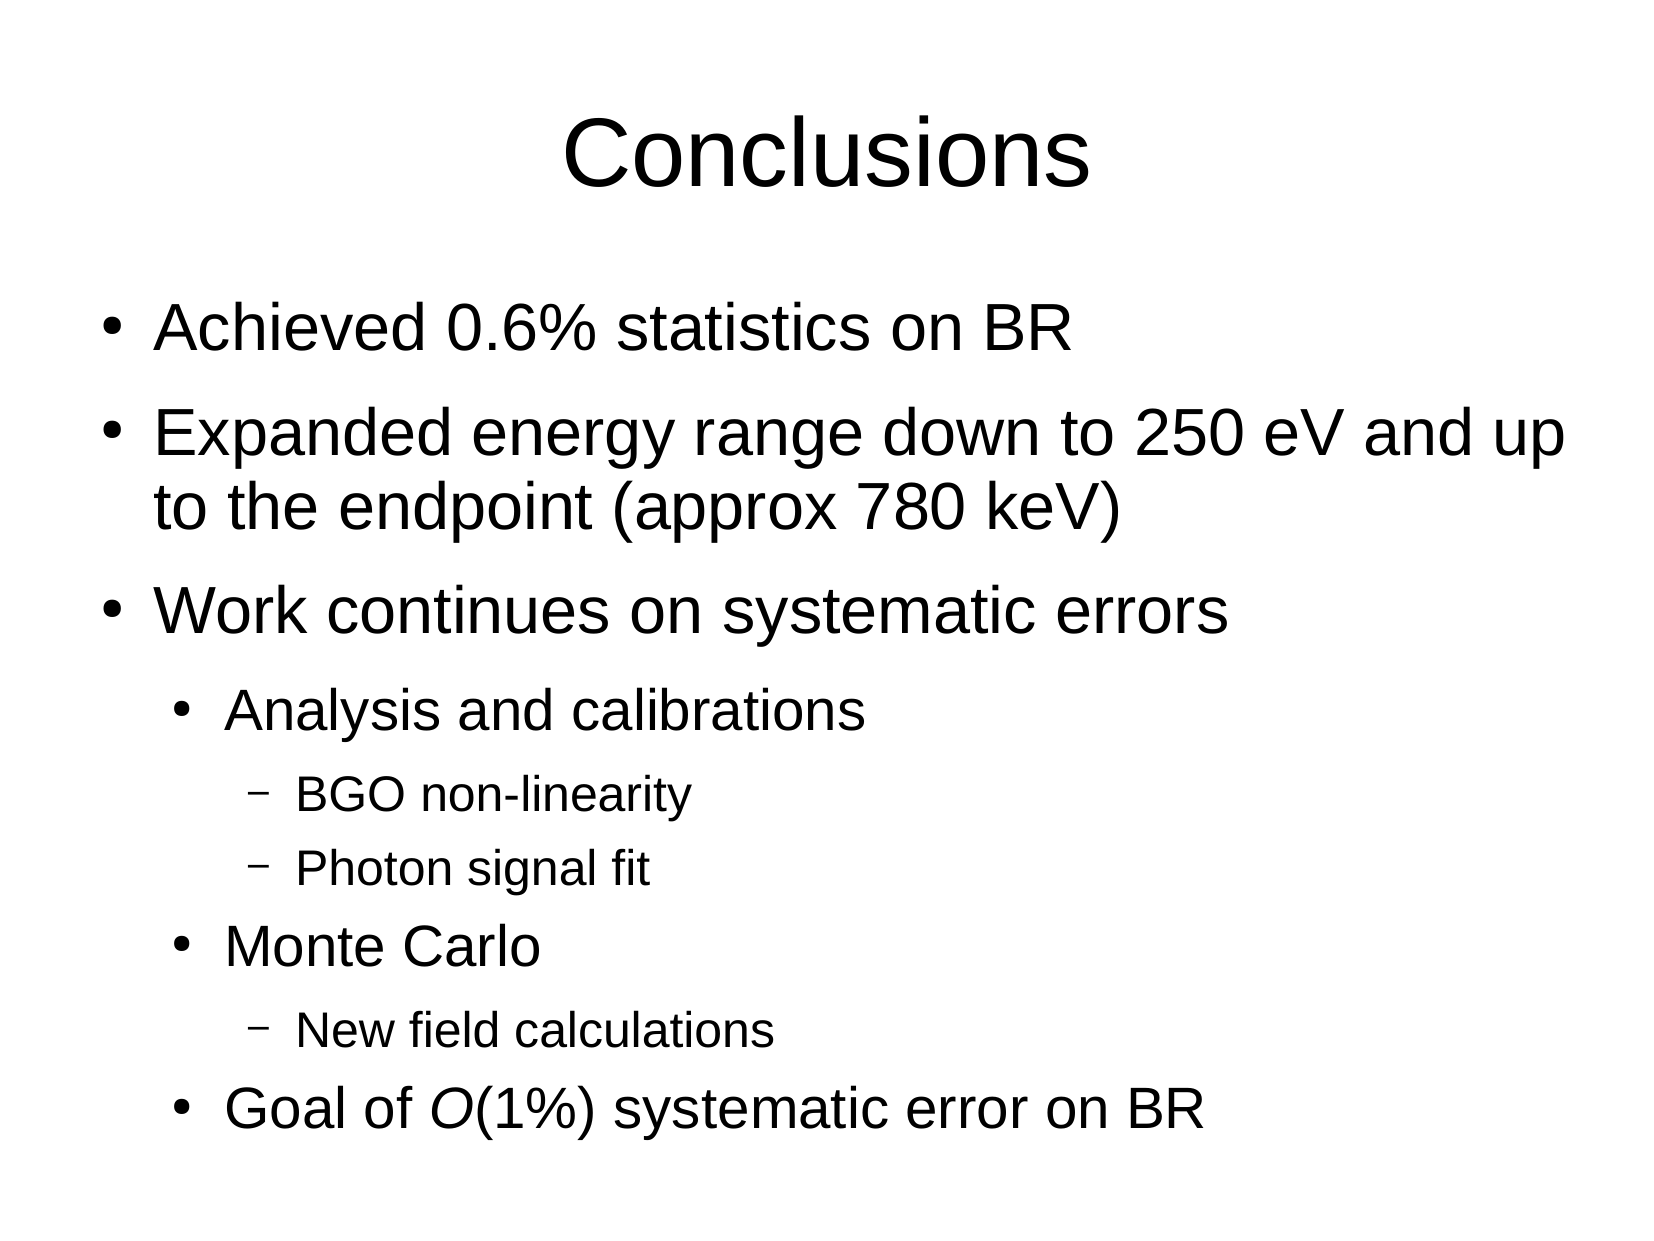

# Conclusions
Achieved 0.6% statistics on BR
Expanded energy range down to 250 eV and up to the endpoint (approx 780 keV)
Work continues on systematic errors
Analysis and calibrations
BGO non-linearity
Photon signal fit
Monte Carlo
New field calculations
Goal of O(1%) systematic error on BR